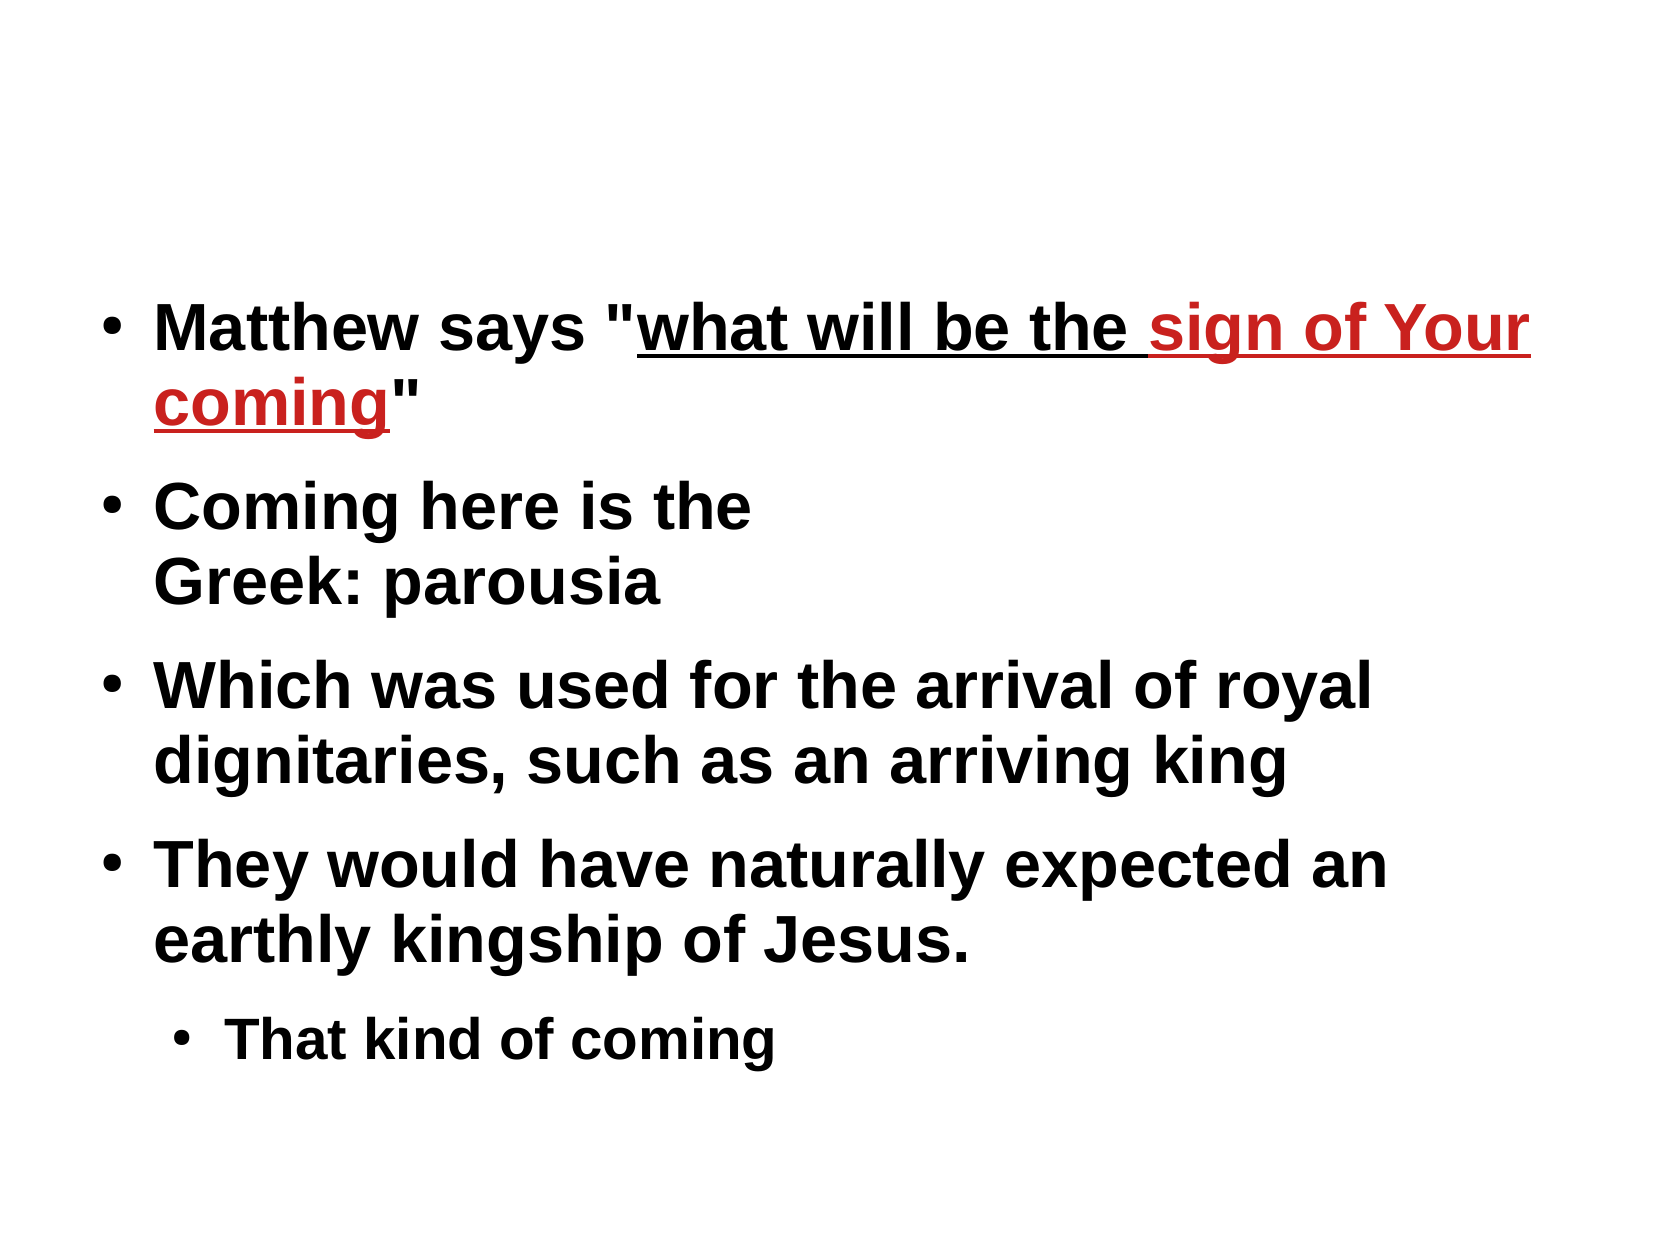

#
Matthew says "what will be the sign of Your coming"
Coming here is the
Greek: parousia
Which was used for the arrival of royal dignitaries, such as an arriving king
They would have naturally expected an earthly kingship of Jesus.
That kind of coming